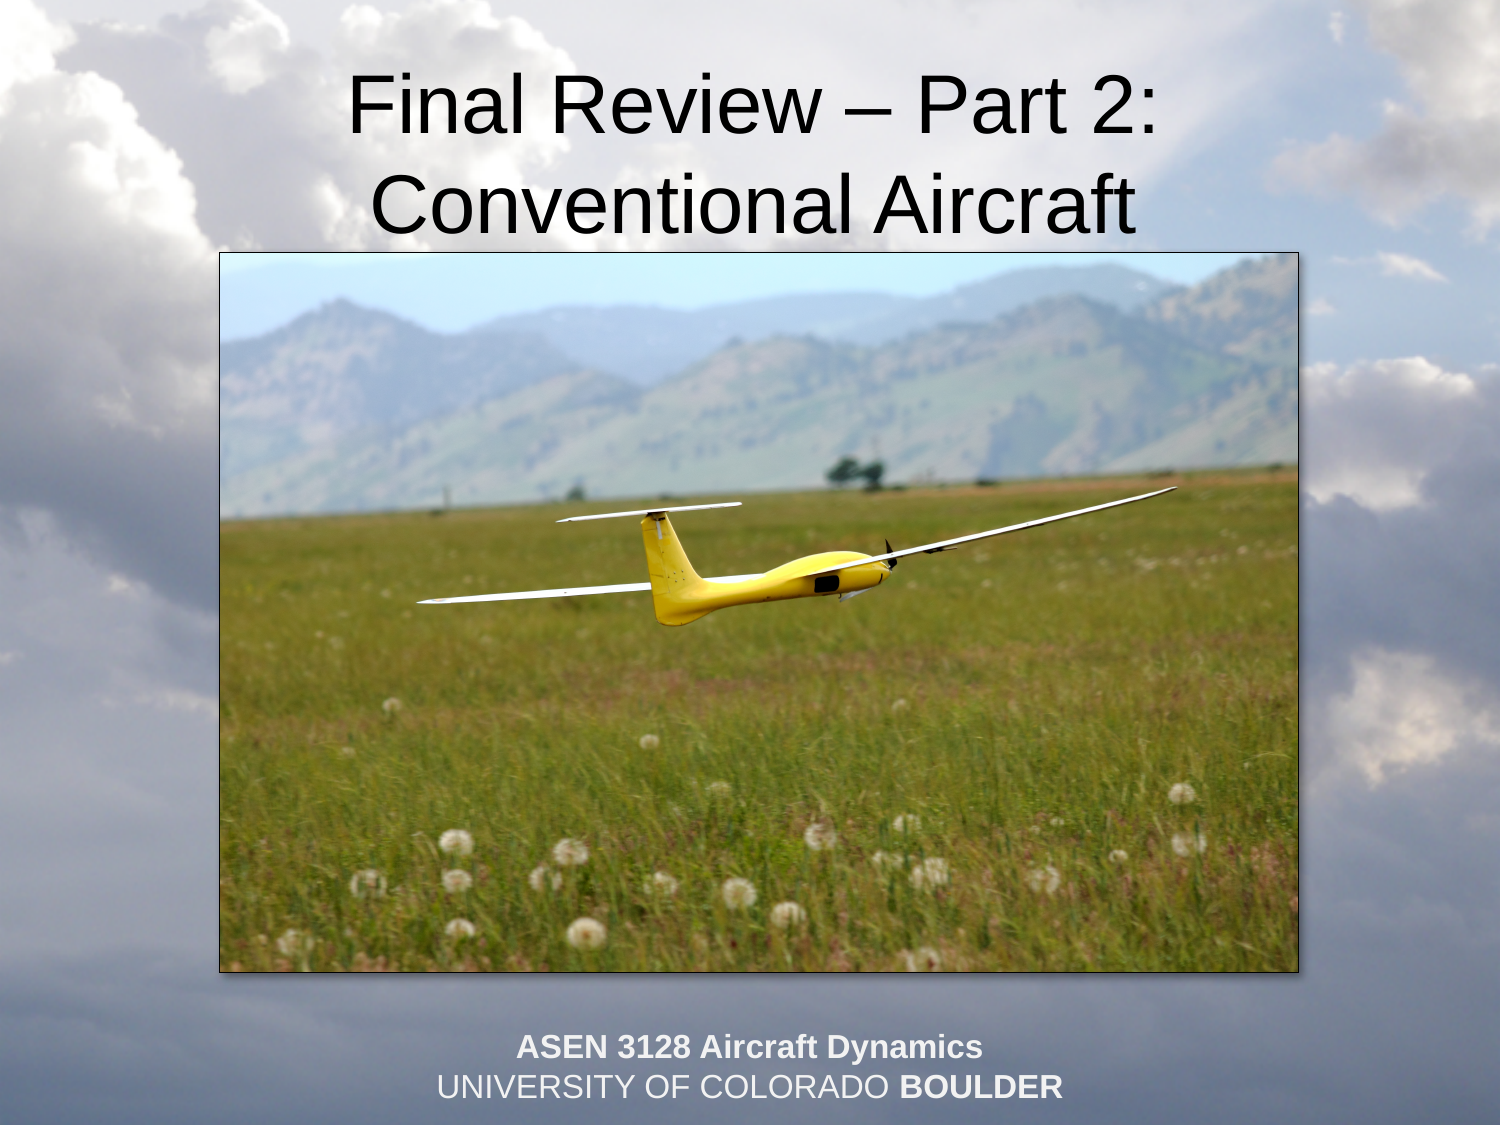

# Final Review – Part 2: Conventional Aircraft
ASEN 3128 Aircraft Dynamics
UNIVERSITY OF COLORADO BOULDER